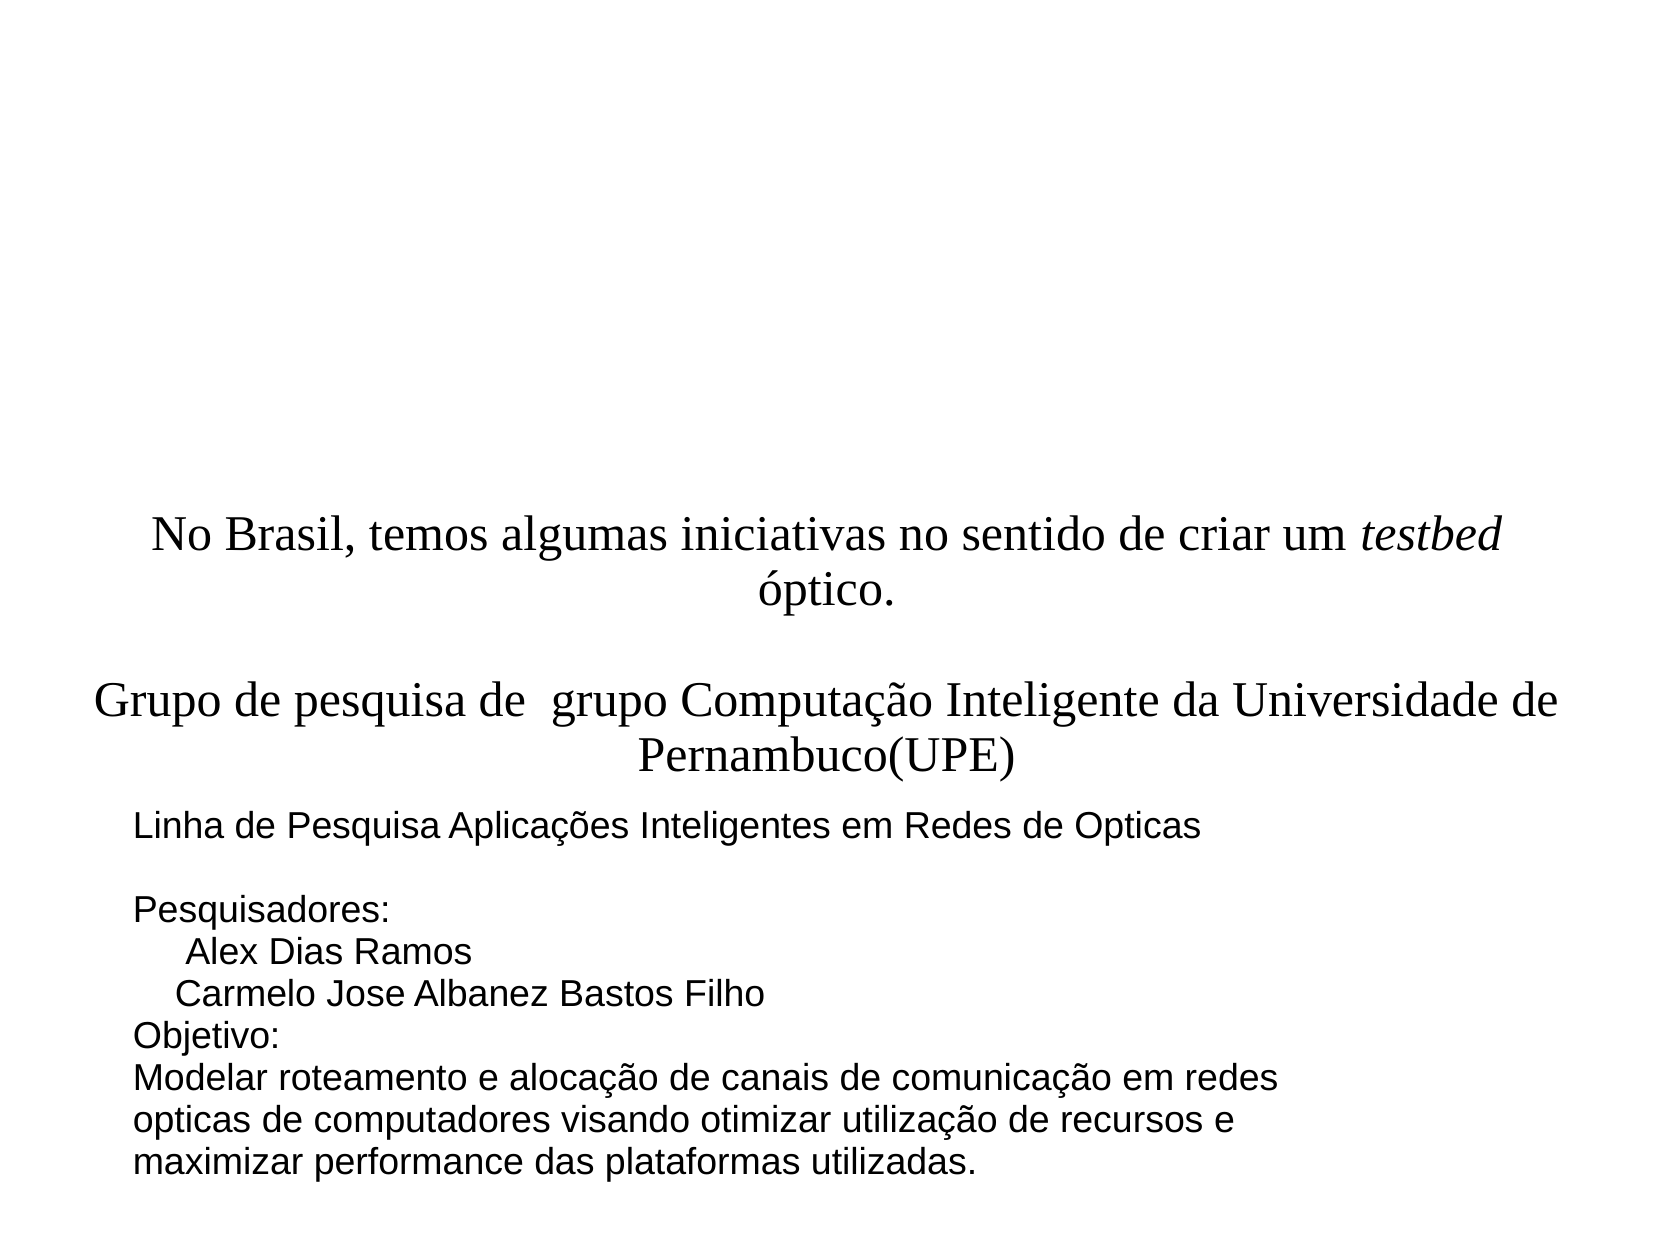

#
No Brasil, temos algumas iniciativas no sentido de criar um testbed óptico.
Grupo de pesquisa de grupo Computação Inteligente da Universidade de Pernambuco(UPE)
Linha de Pesquisa Aplicações Inteligentes em Redes de Opticas
Pesquisadores:
 Alex Dias Ramos
 Carmelo Jose Albanez Bastos Filho
Objetivo:
Modelar roteamento e alocação de canais de comunicação em redes opticas de computadores visando otimizar utilização de recursos e maximizar performance das plataformas utilizadas.